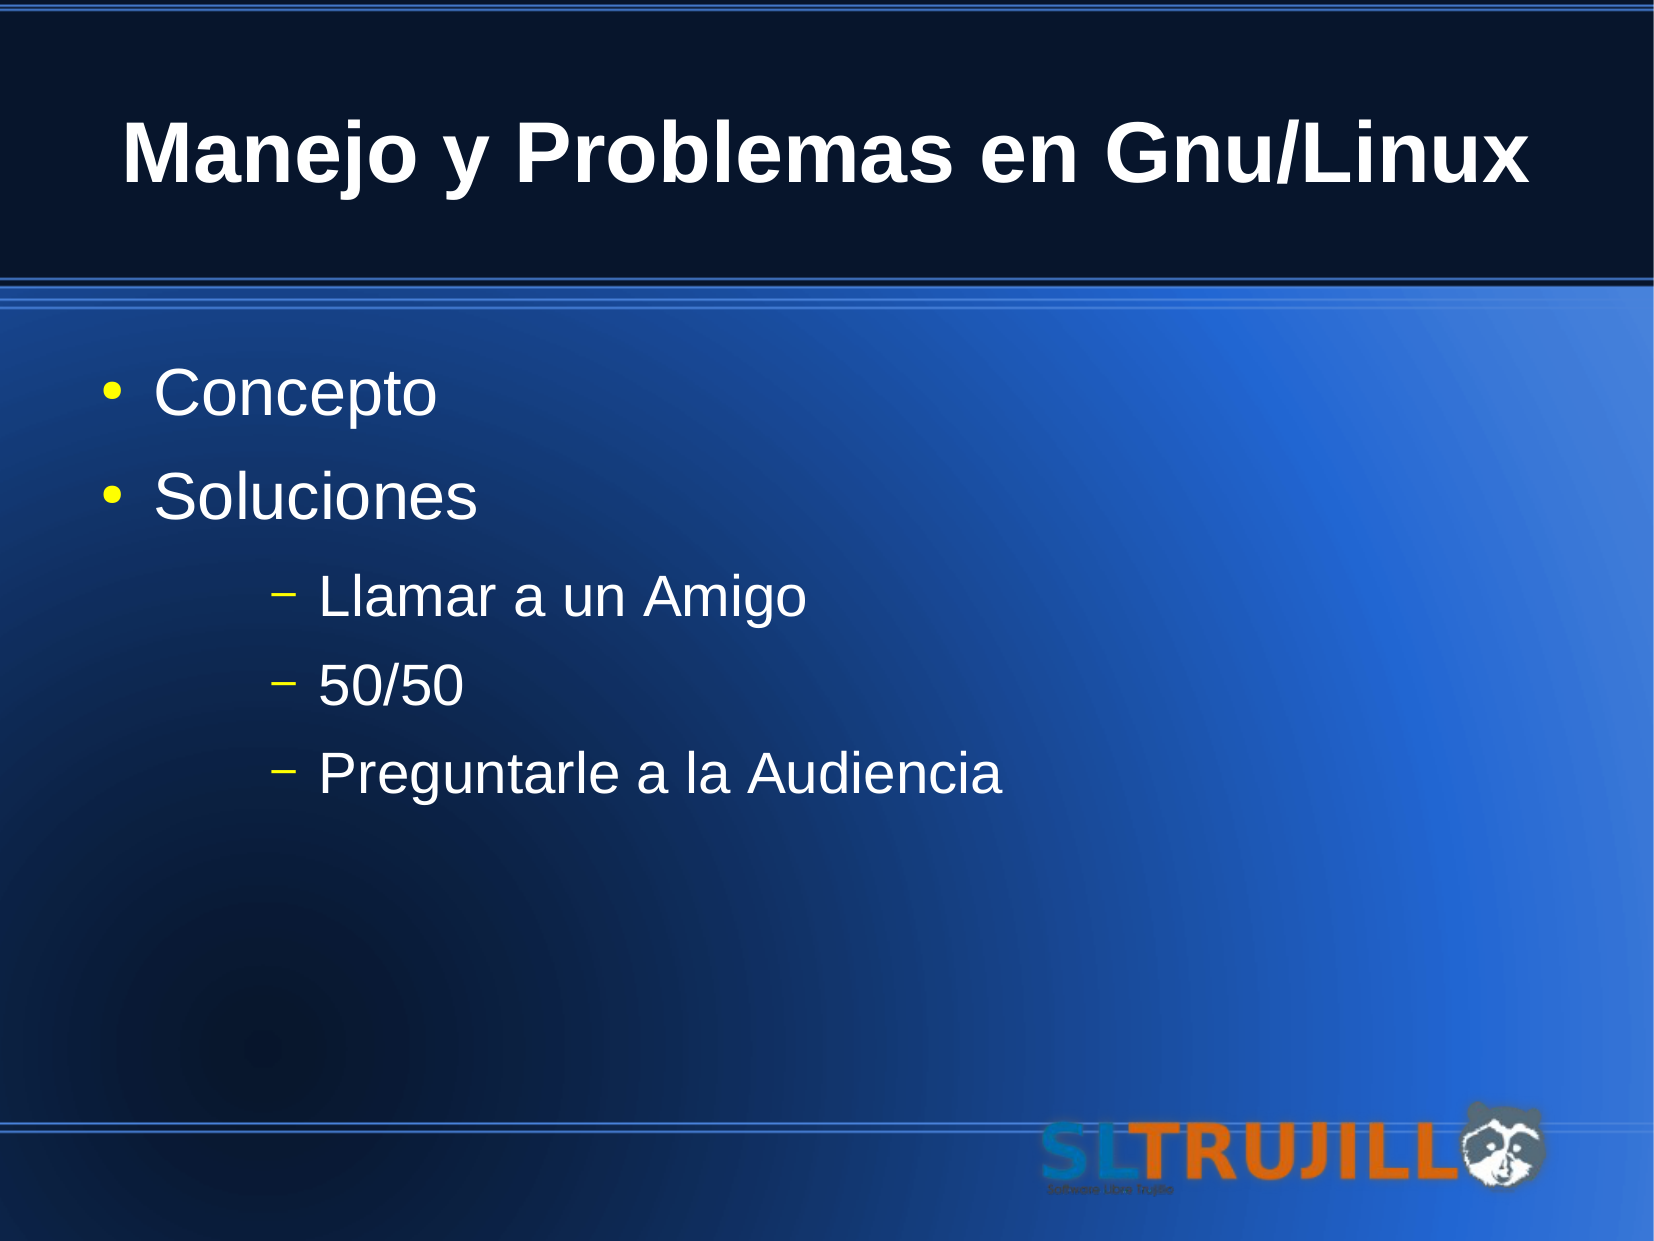

# Manejo y Problemas en Gnu/Linux
Concepto
Soluciones
Llamar a un Amigo
50/50
Preguntarle a la Audiencia